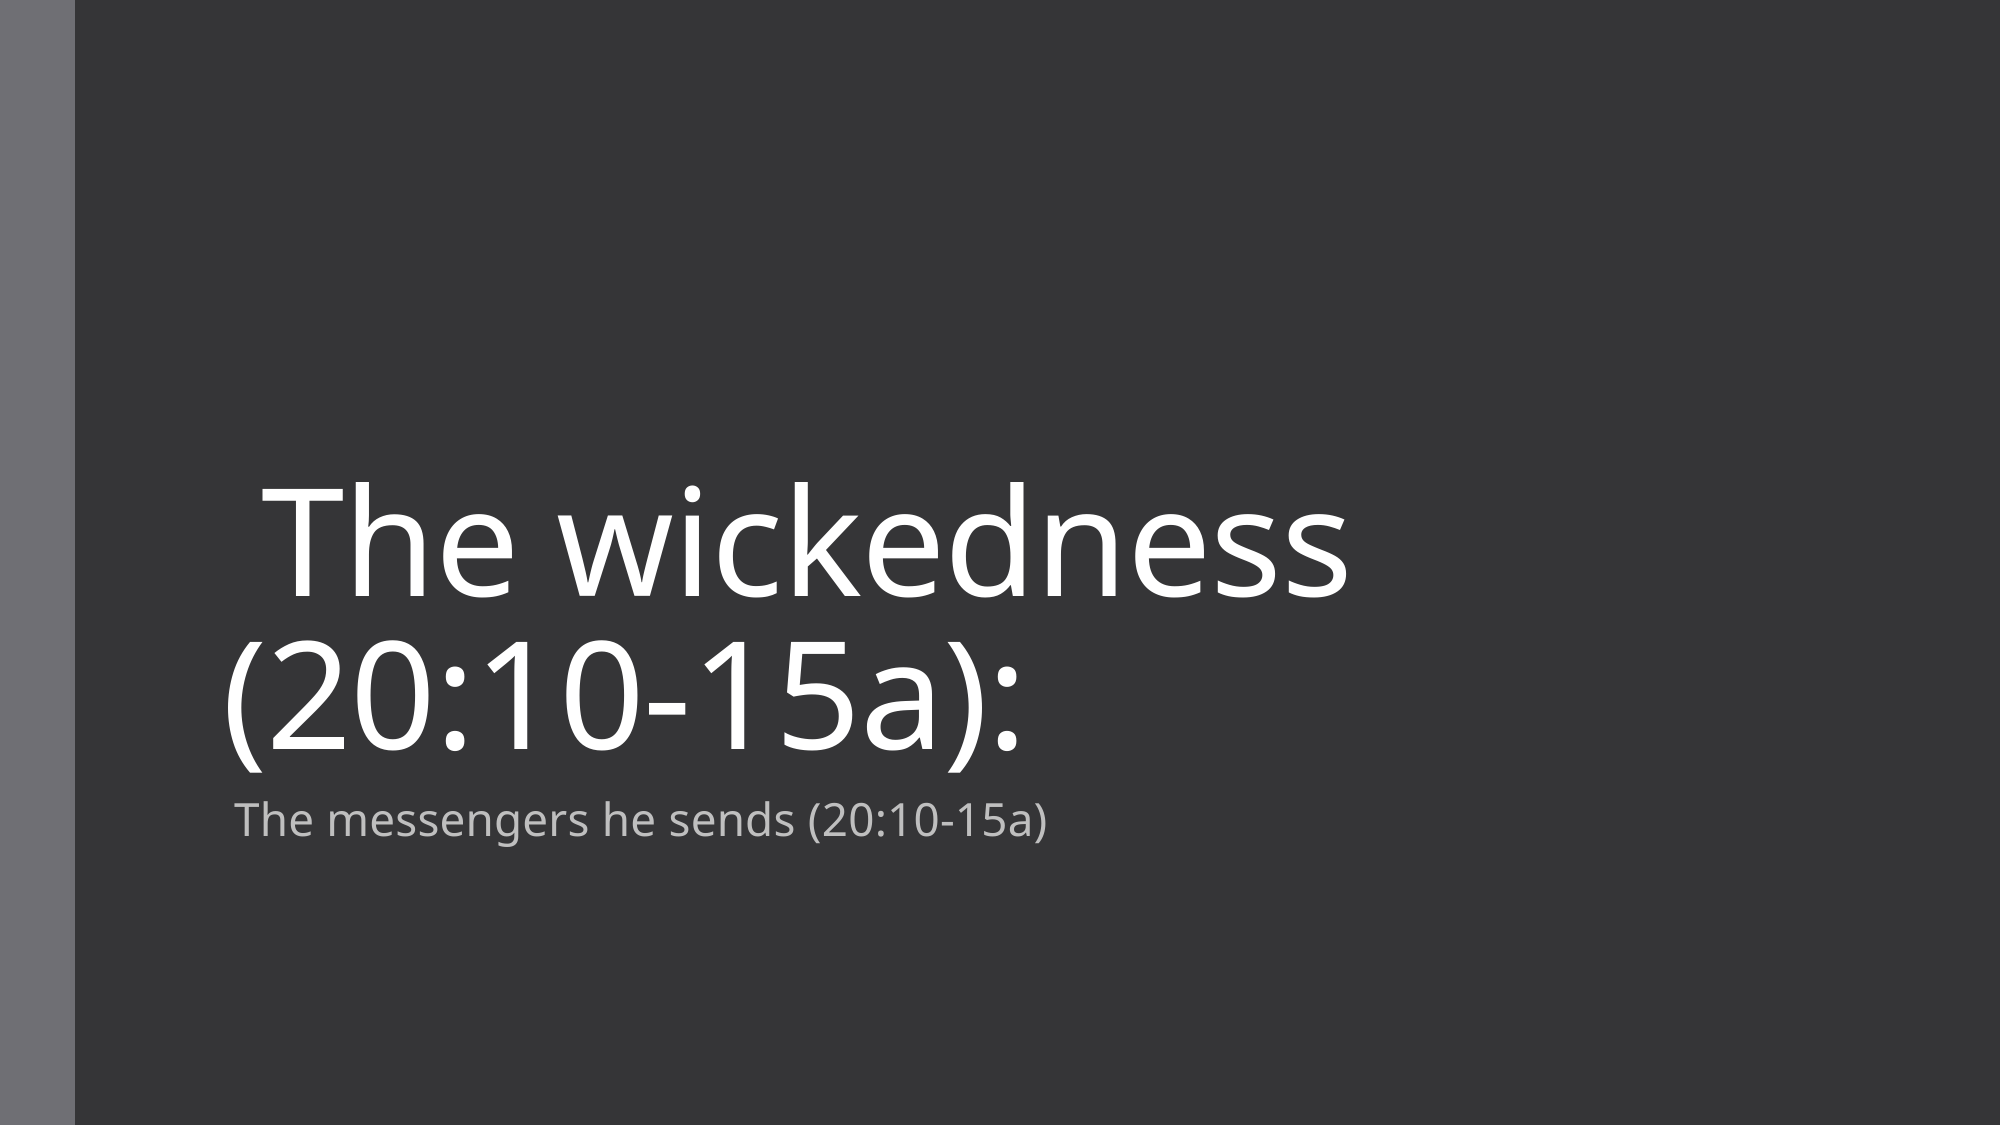

# The wickedness (20:10-15a):
 The messengers he sends (20:10-15a)